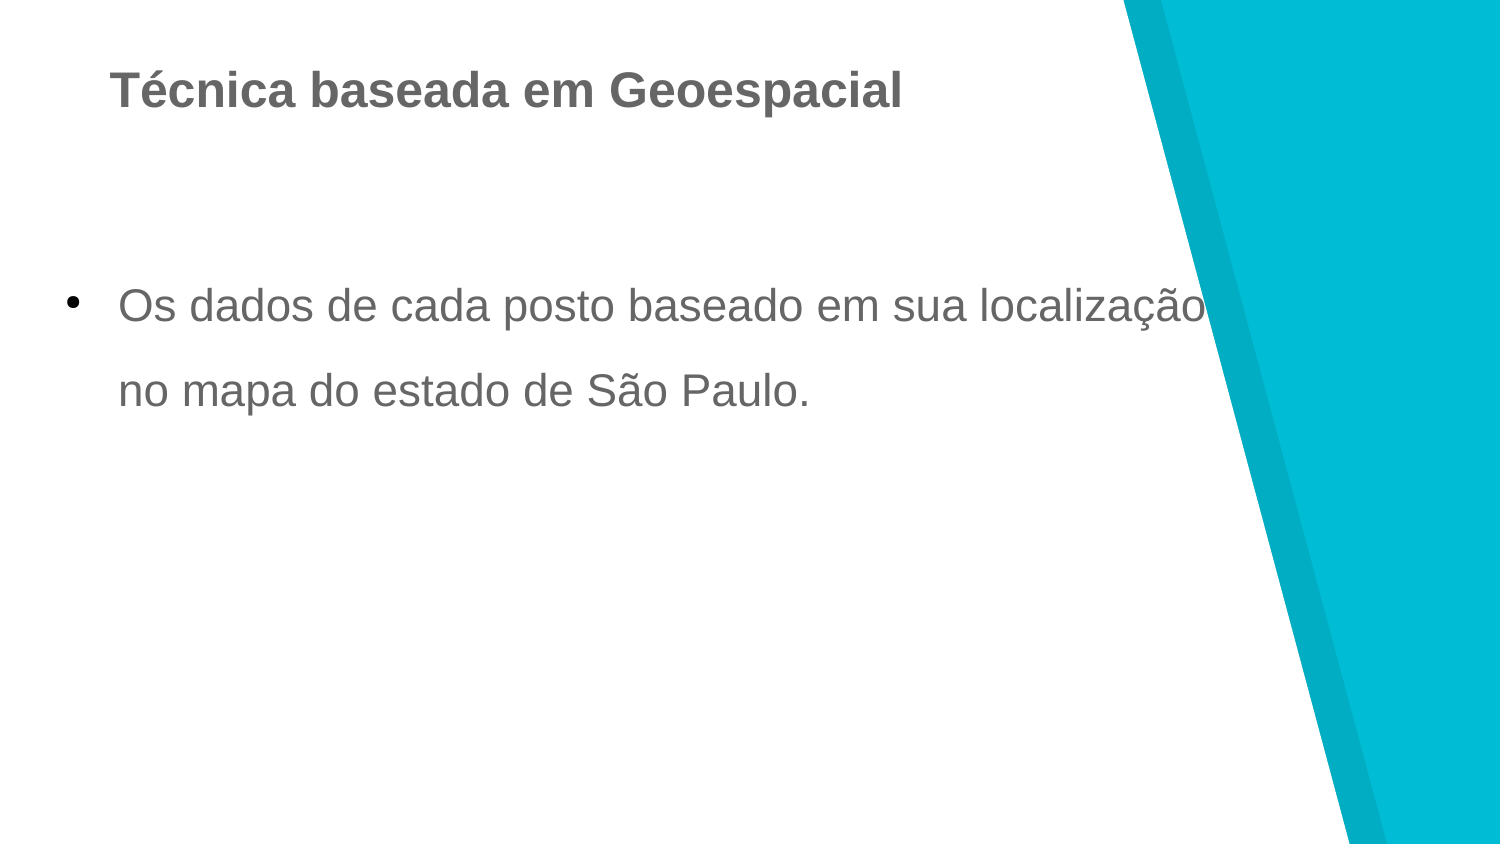

# Técnica baseada em Geoespacial
Os dados de cada posto baseado em sua localização
no mapa do estado de São Paulo.